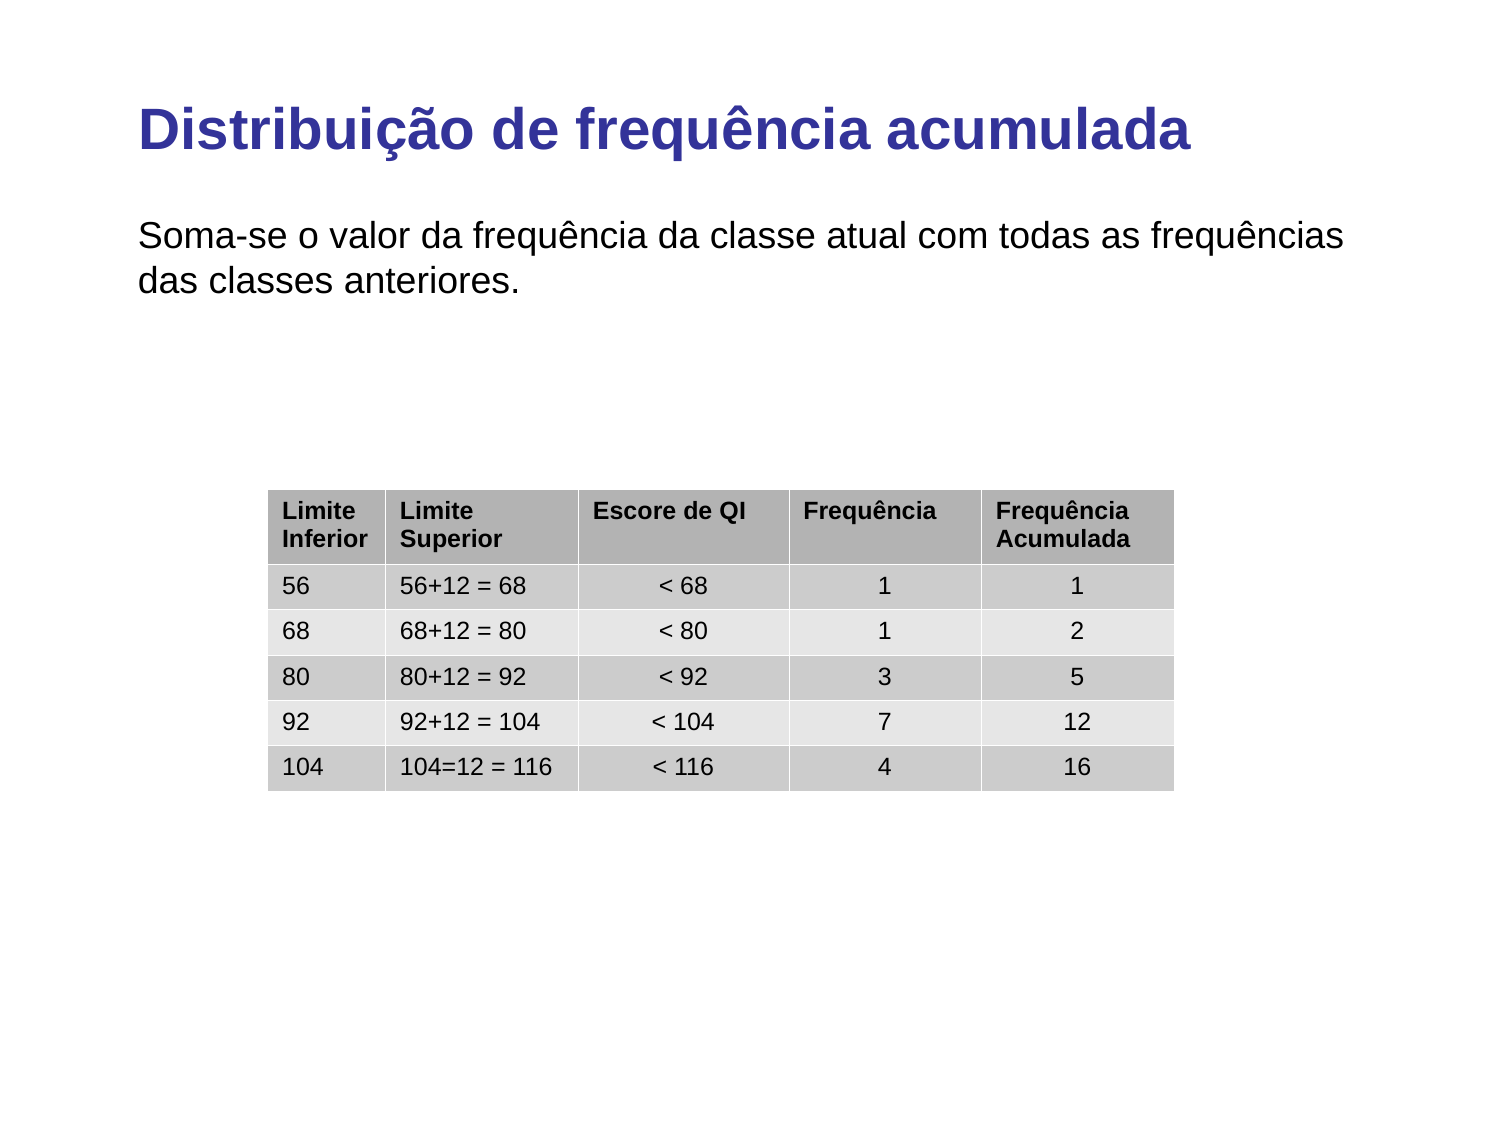

Distribuição de frequência acumulada
Soma-se o valor da frequência da classe atual com todas as frequências das classes anteriores.
| Limite Inferior | Limite Superior | Escore de QI | Frequência | Frequência Acumulada |
| --- | --- | --- | --- | --- |
| 56 | 56+12 = 68 | < 68 | 1 | 1 |
| 68 | 68+12 = 80 | < 80 | 1 | 2 |
| 80 | 80+12 = 92 | < 92 | 3 | 5 |
| 92 | 92+12 = 104 | < 104 | 7 | 12 |
| 104 | 104=12 = 116 | < 116 | 4 | 16 |